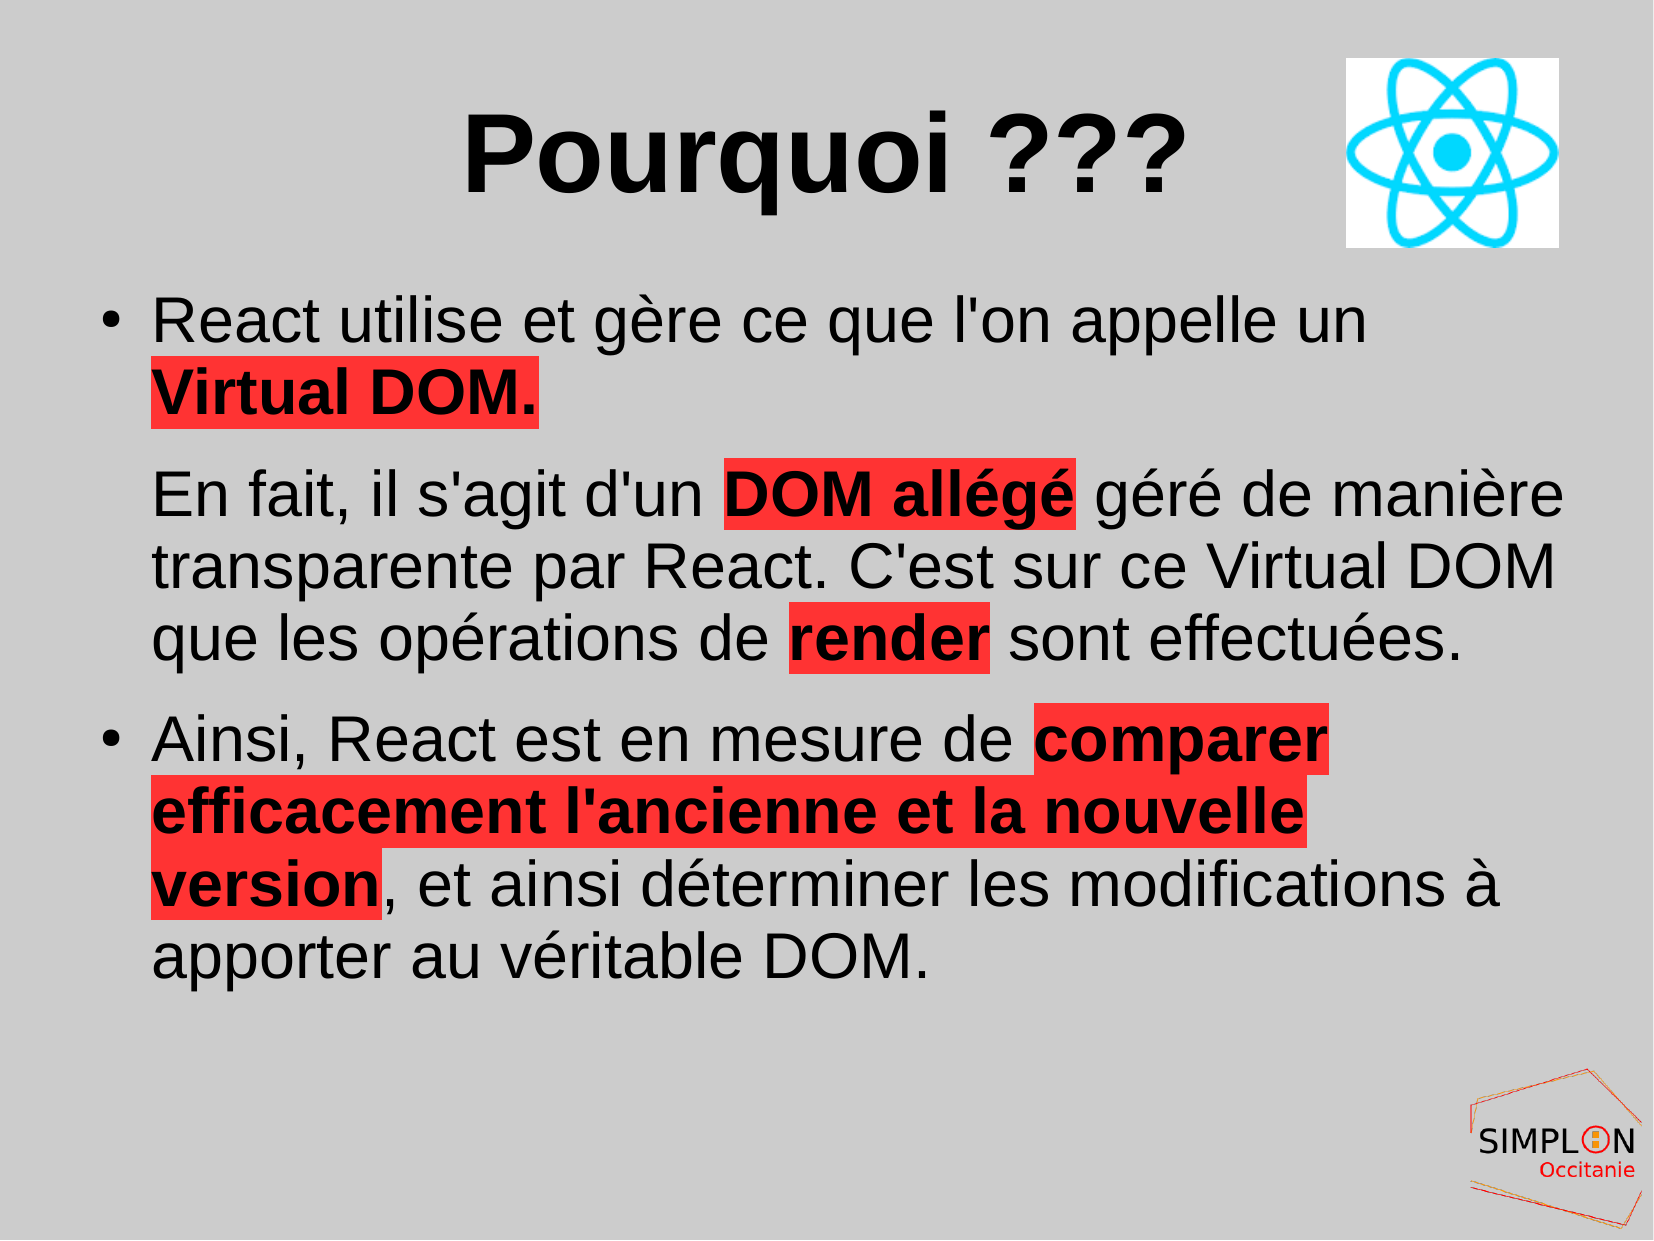

# Pourquoi ???
React utilise et gère ce que l'on appelle un Virtual DOM.
En fait, il s'agit d'un DOM allégé géré de manière transparente par React. C'est sur ce Virtual DOM que les opérations de render sont effectuées.
Ainsi, React est en mesure de comparer efficacement l'ancienne et la nouvelle version, et ainsi déterminer les modifications à apporter au véritable DOM.